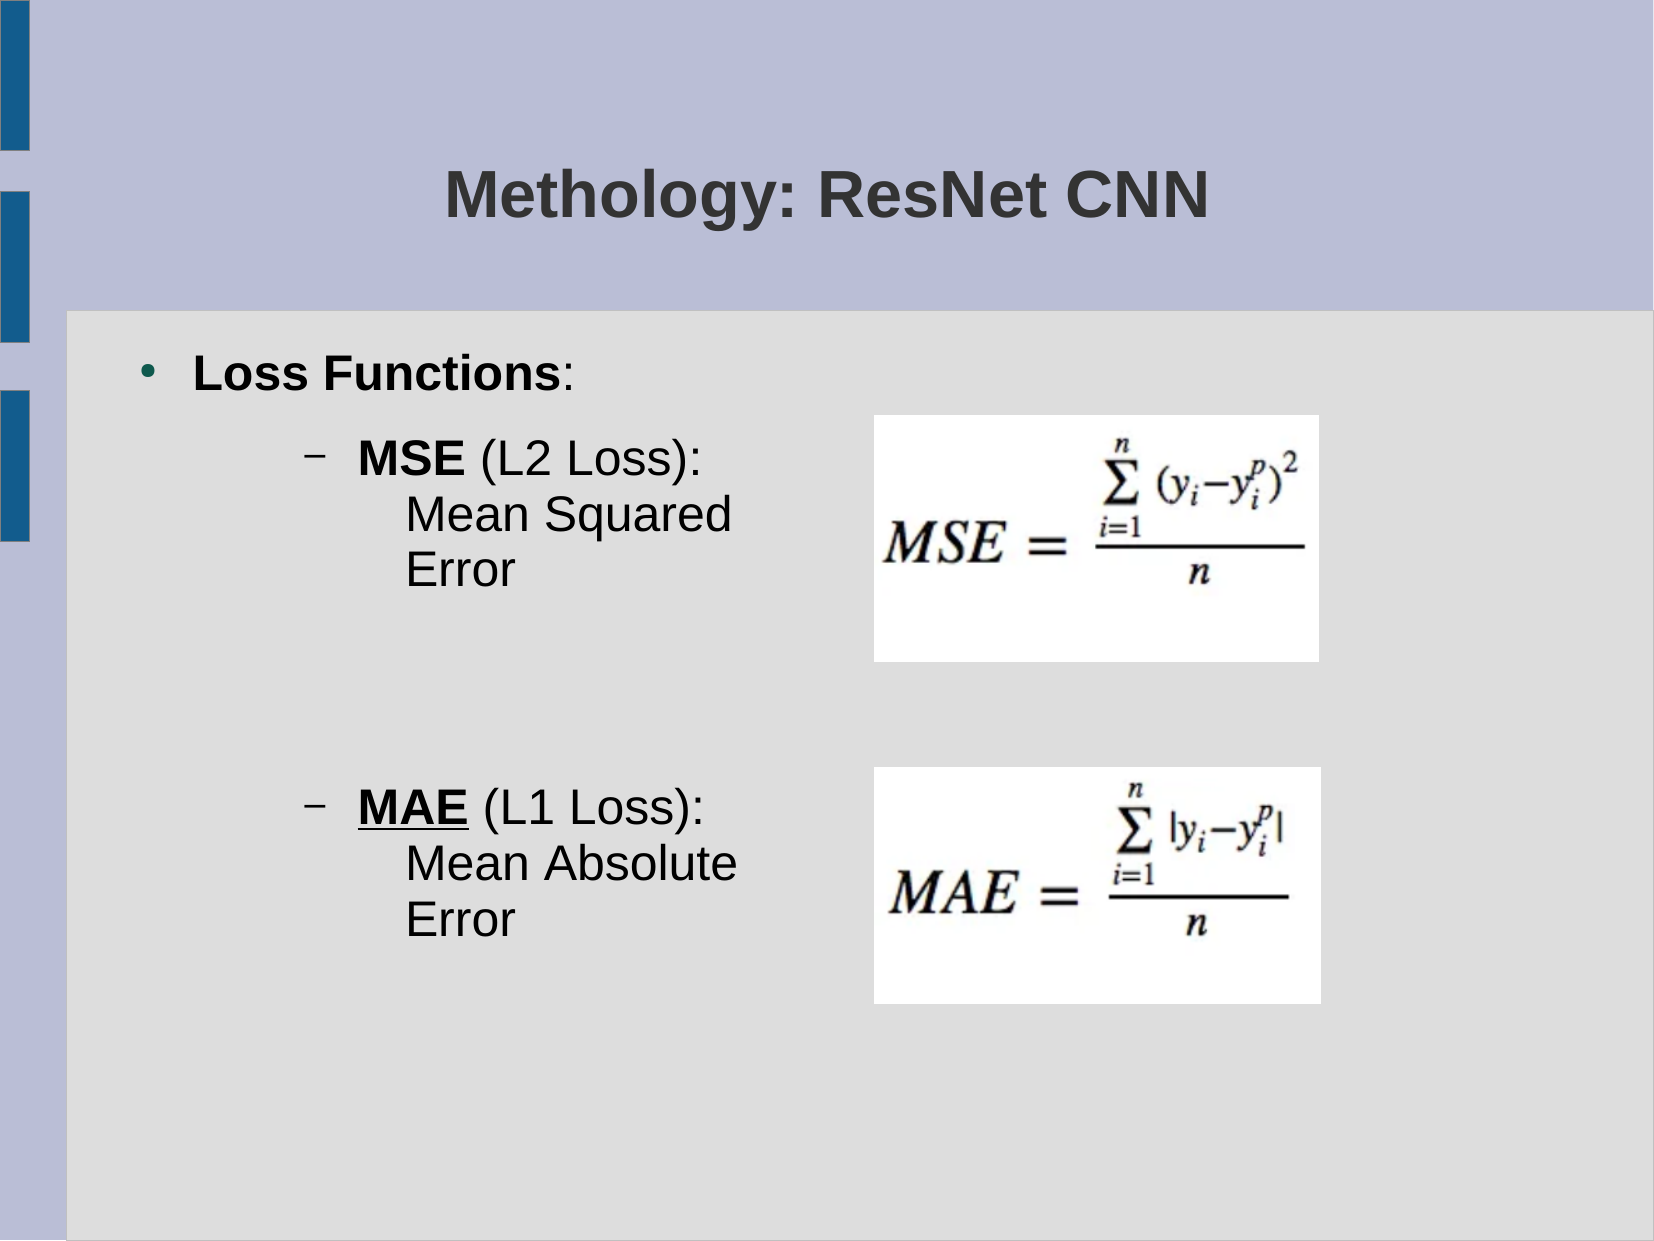

# Methology: ResNet CNN
Loss Functions:
MSE (L2 Loss): Mean Squared Error
MAE (L1 Loss): Mean Absolute Error